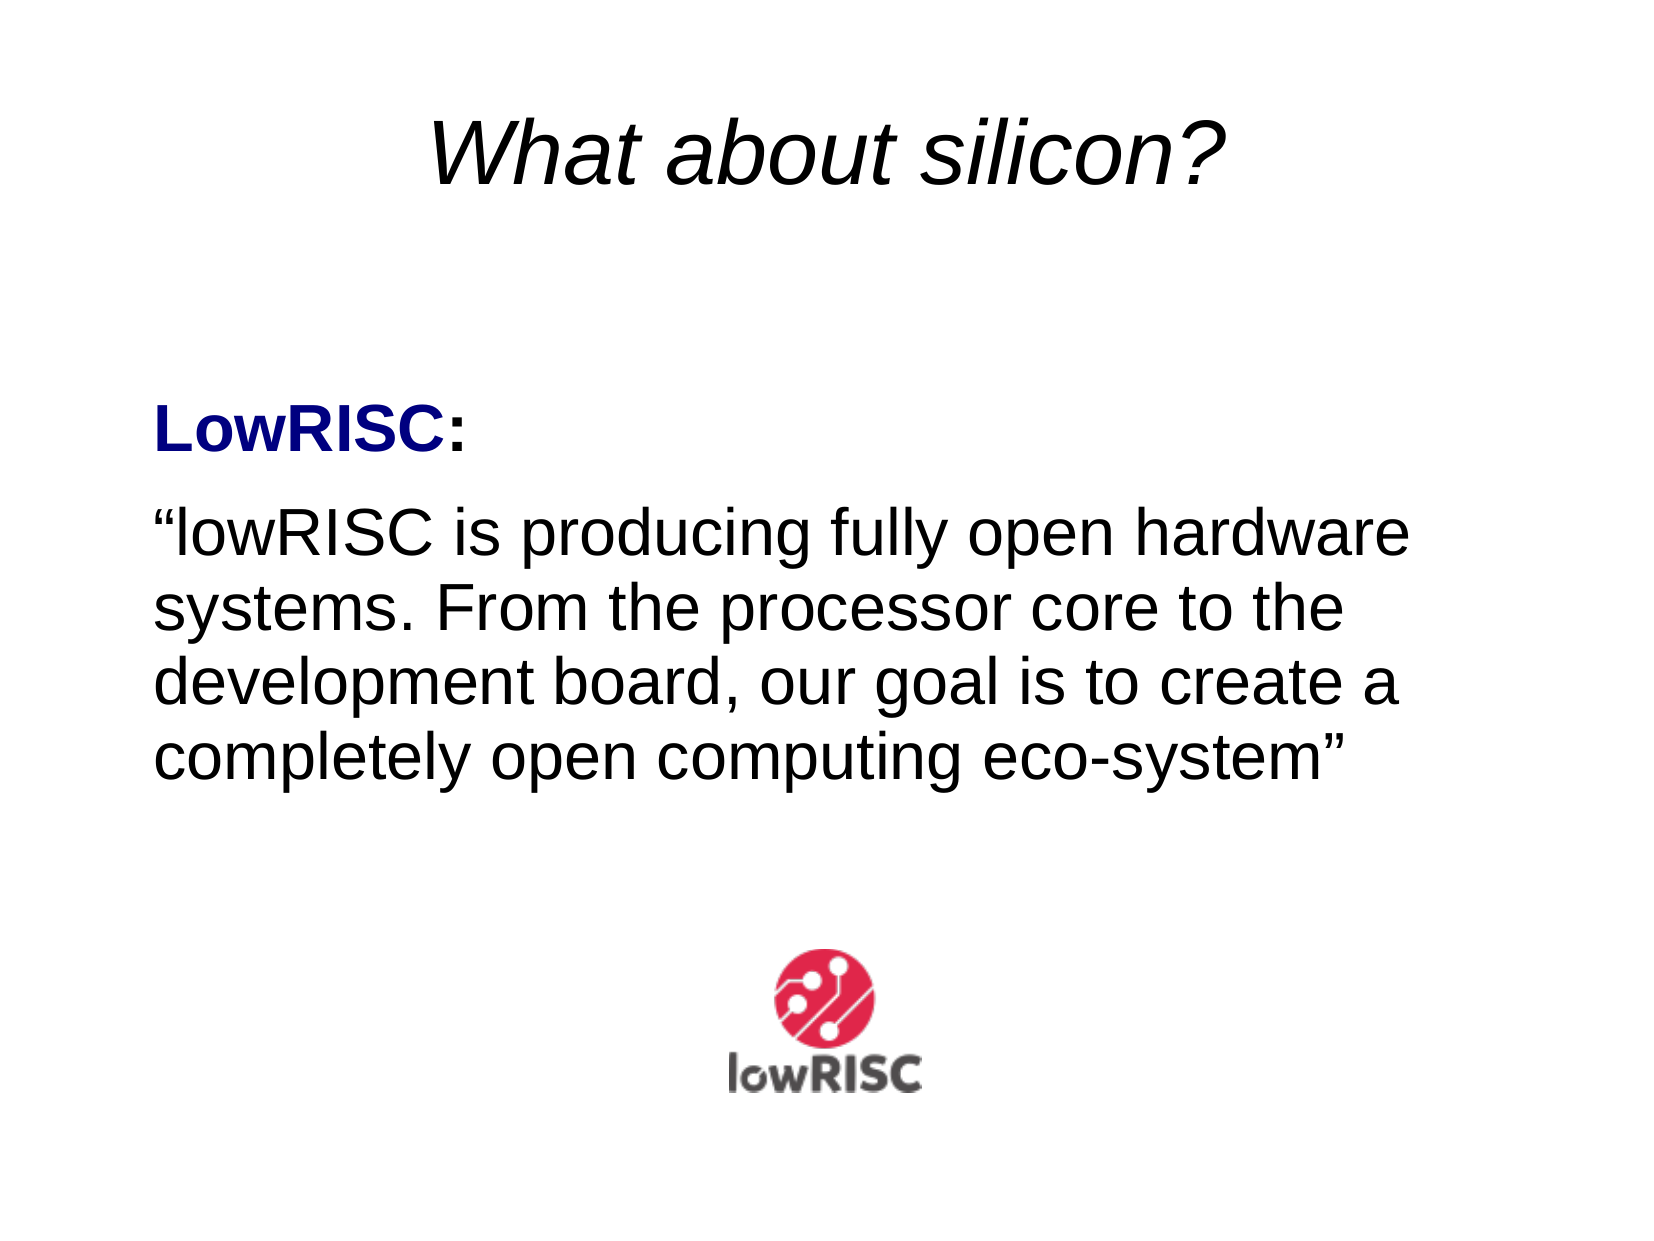

# What about silicon?
LowRISC:
“lowRISC is producing fully open hardware systems. From the processor core to the development board, our goal is to create a completely open computing eco-system”